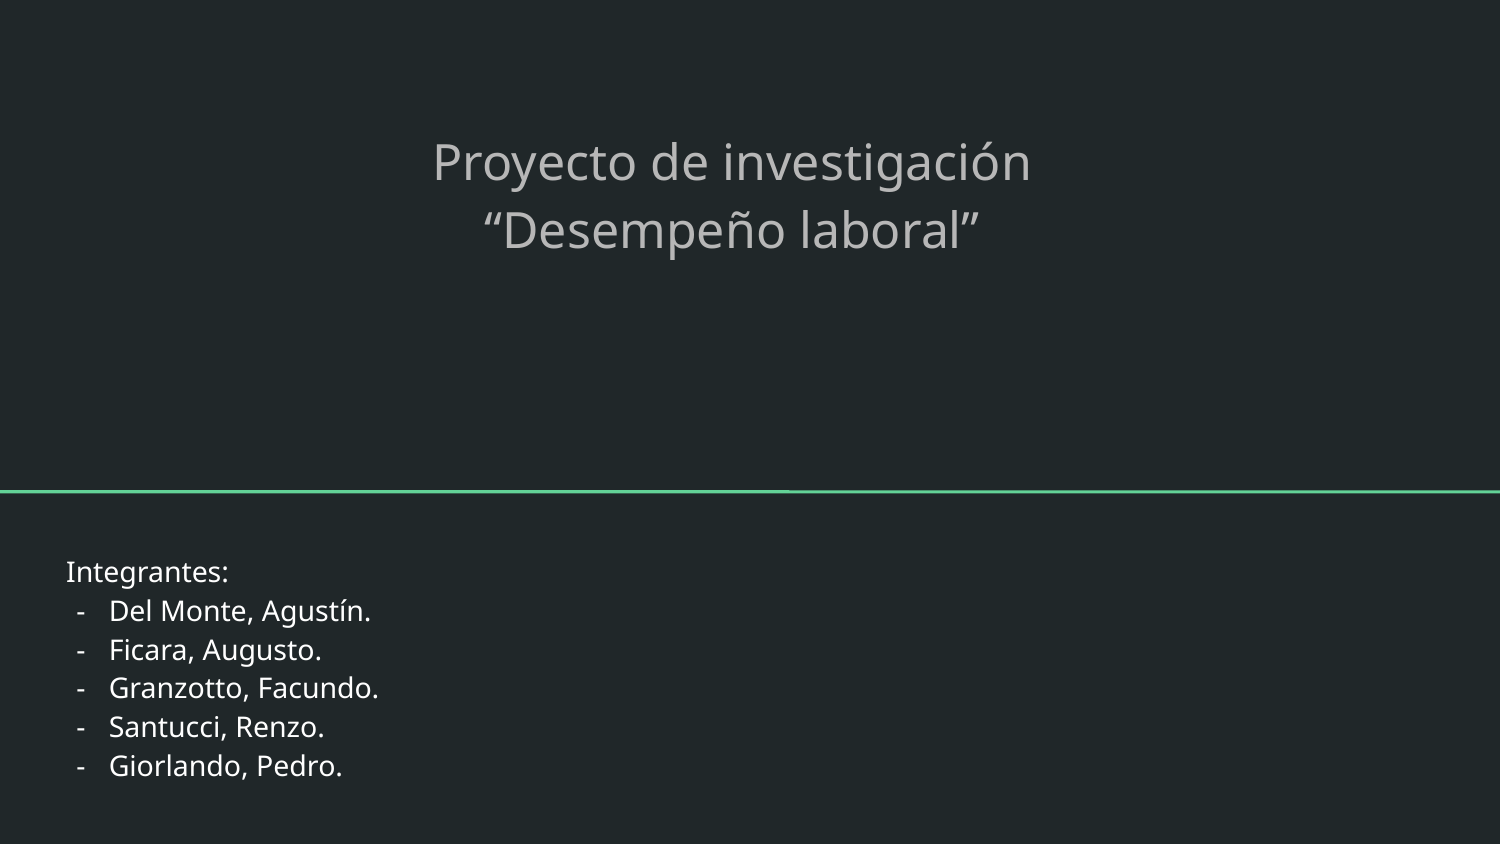

# Proyecto de investigación
“Desempeño laboral”
Integrantes:
Del Monte, Agustín.
Ficara, Augusto.
Granzotto, Facundo.
Santucci, Renzo.
Giorlando, Pedro.